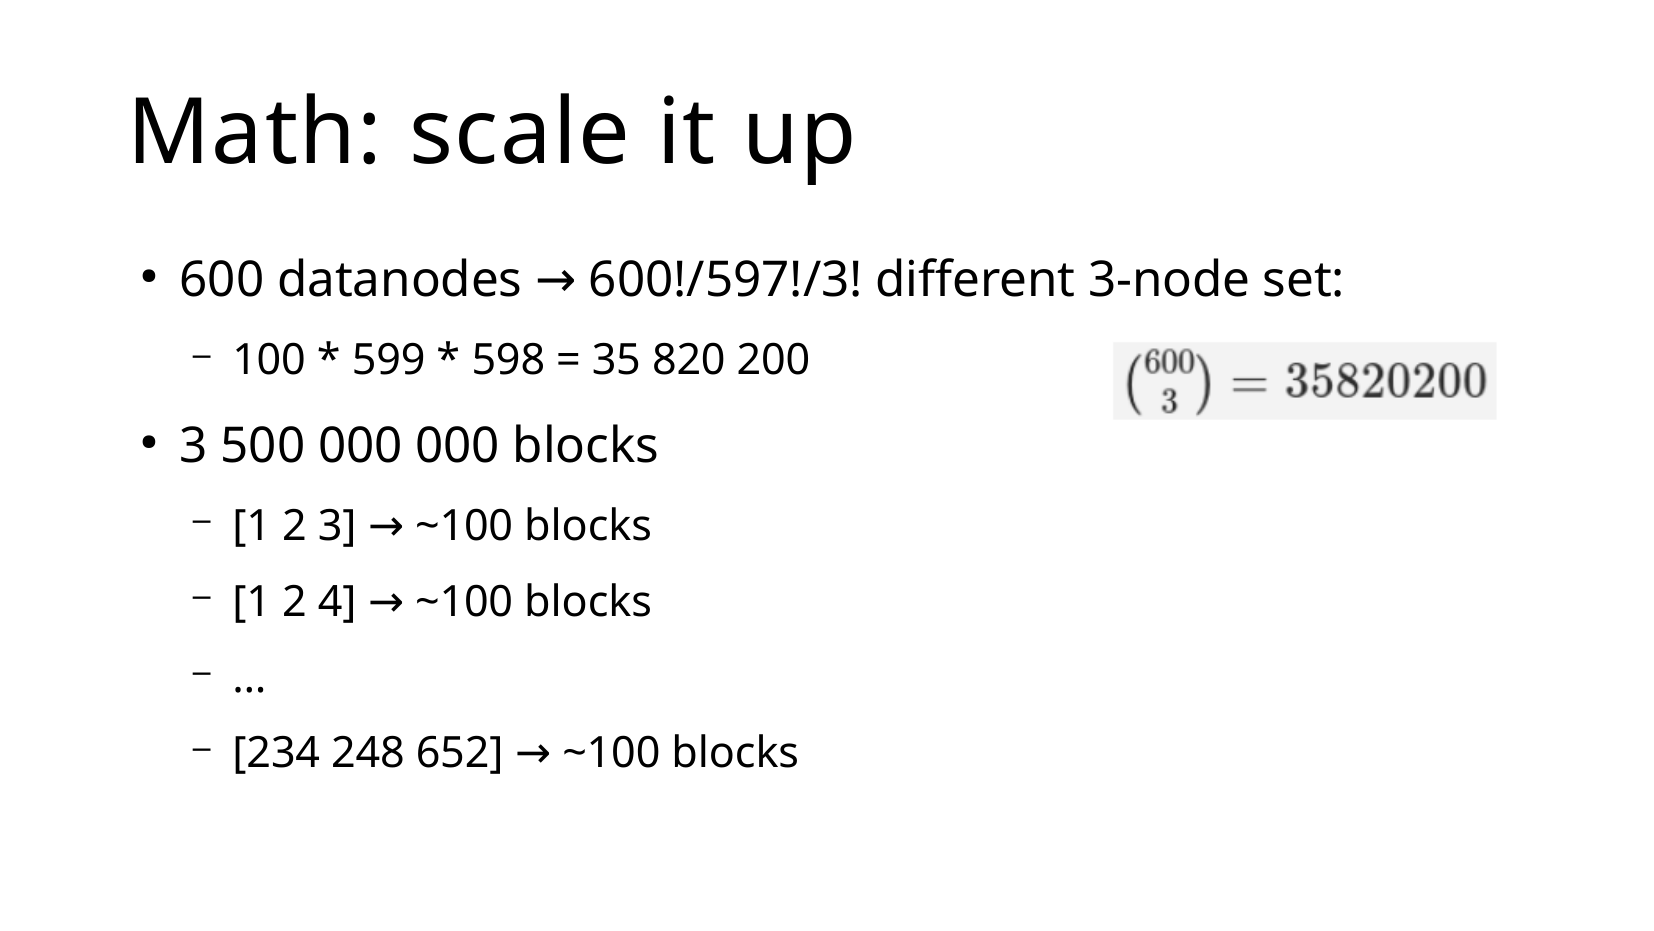

# Math: scale it up
600 datanodes → 600!/597!/3! different 3-node set:
100 * 599 * 598 = 35 820 200
3 500 000 000 blocks
[1 2 3] → ~100 blocks
[1 2 4] → ~100 blocks
…
[234 248 652] → ~100 blocks